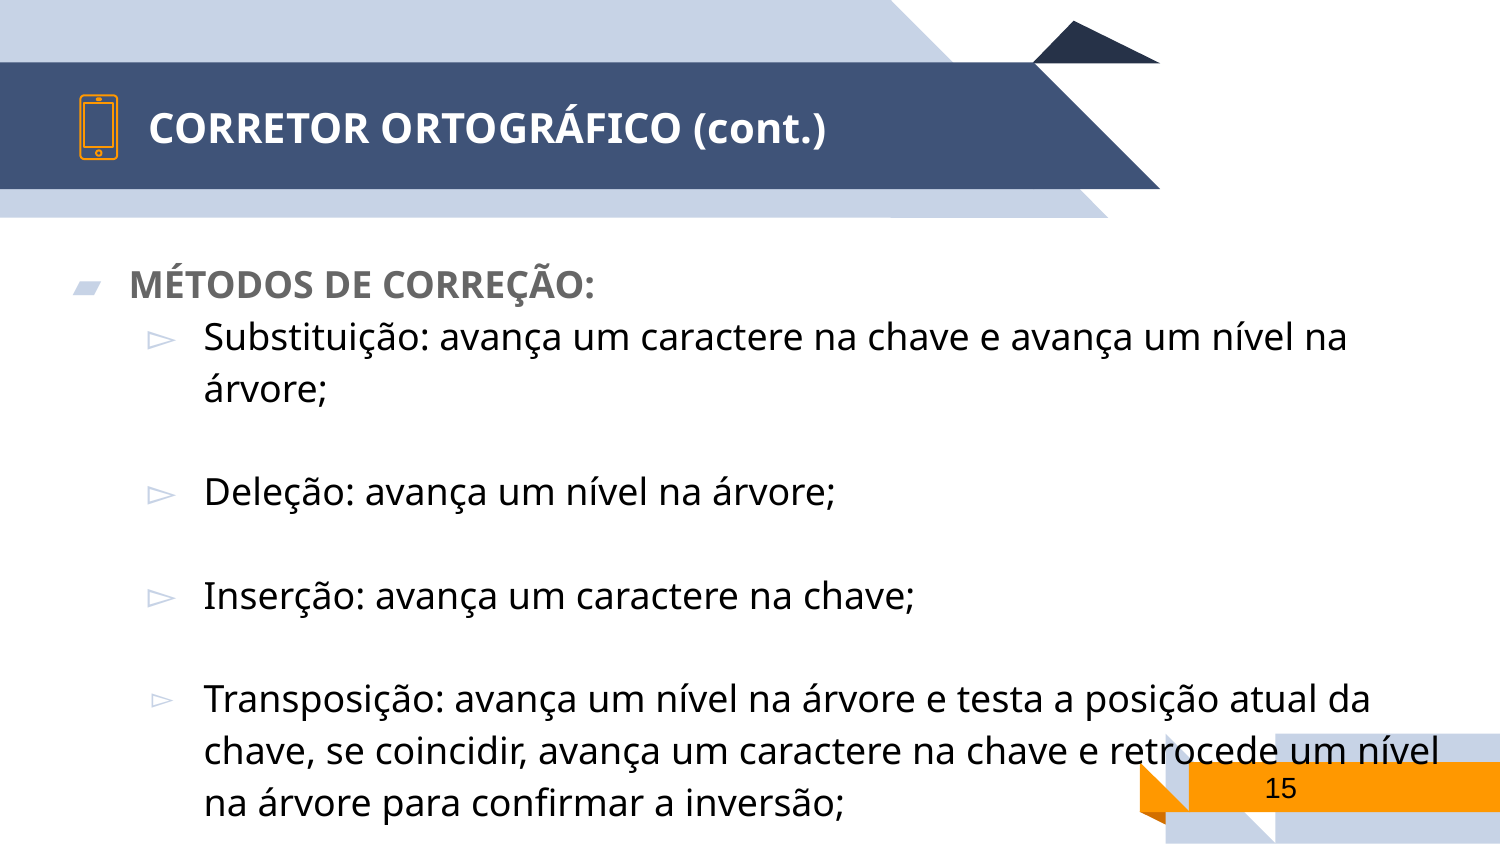

# CORRETOR ORTOGRÁFICO (cont.)
MÉTODOS DE CORREÇÃO:
Substituição: avança um caractere na chave e avança um nível na árvore;
Deleção: avança um nível na árvore;
Inserção: avança um caractere na chave;
Transposição: avança um nível na árvore e testa a posição atual da chave, se coincidir, avança um caractere na chave e retrocede um nível na árvore para confirmar a inversão;